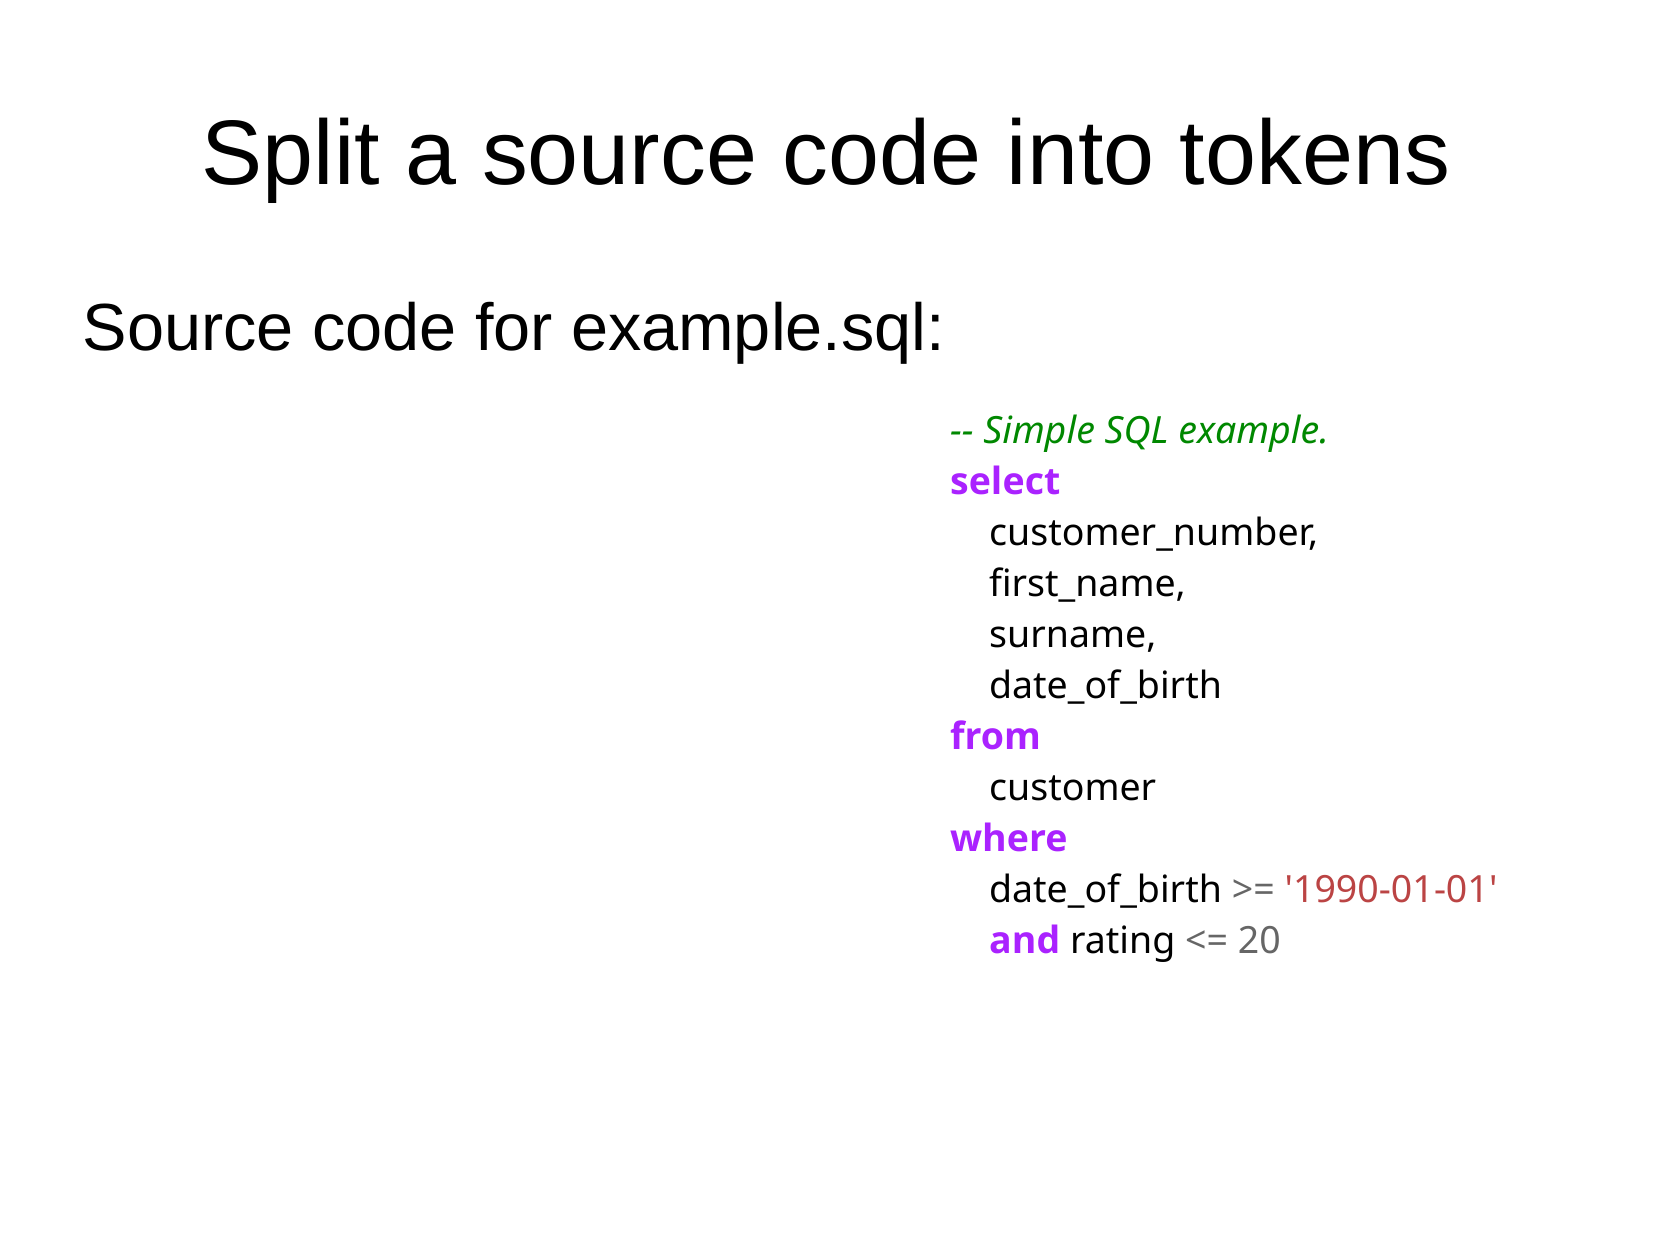

# Split a source code into tokens
Source code for example.sql:
-- Simple SQL example.
select
 customer_number,
 first_name,
 surname,
 date_of_birth
from
 customer
where
 date_of_birth >= '1990-01-01'
 and rating <= 20